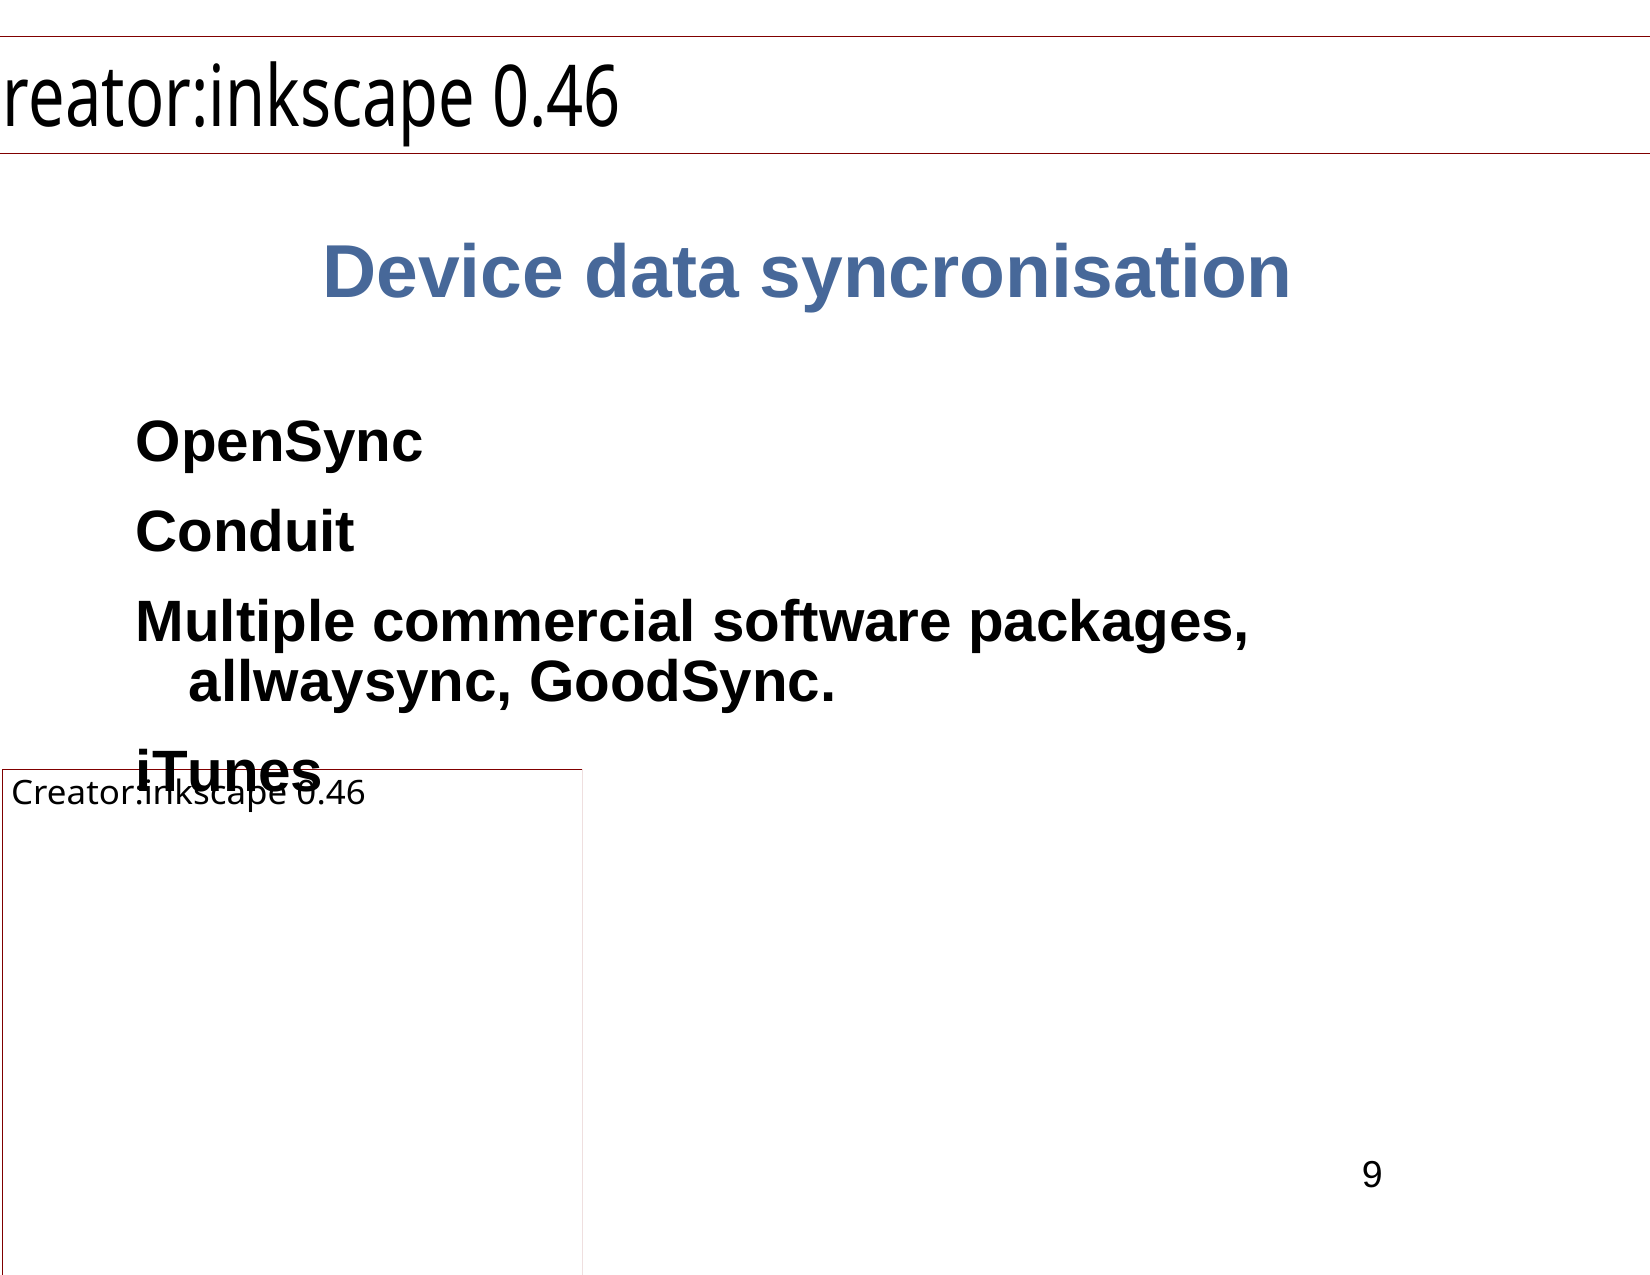

# Device data syncronisation
OpenSync
Conduit
Multiple commercial software packages, allwaysync, GoodSync.
iTunes